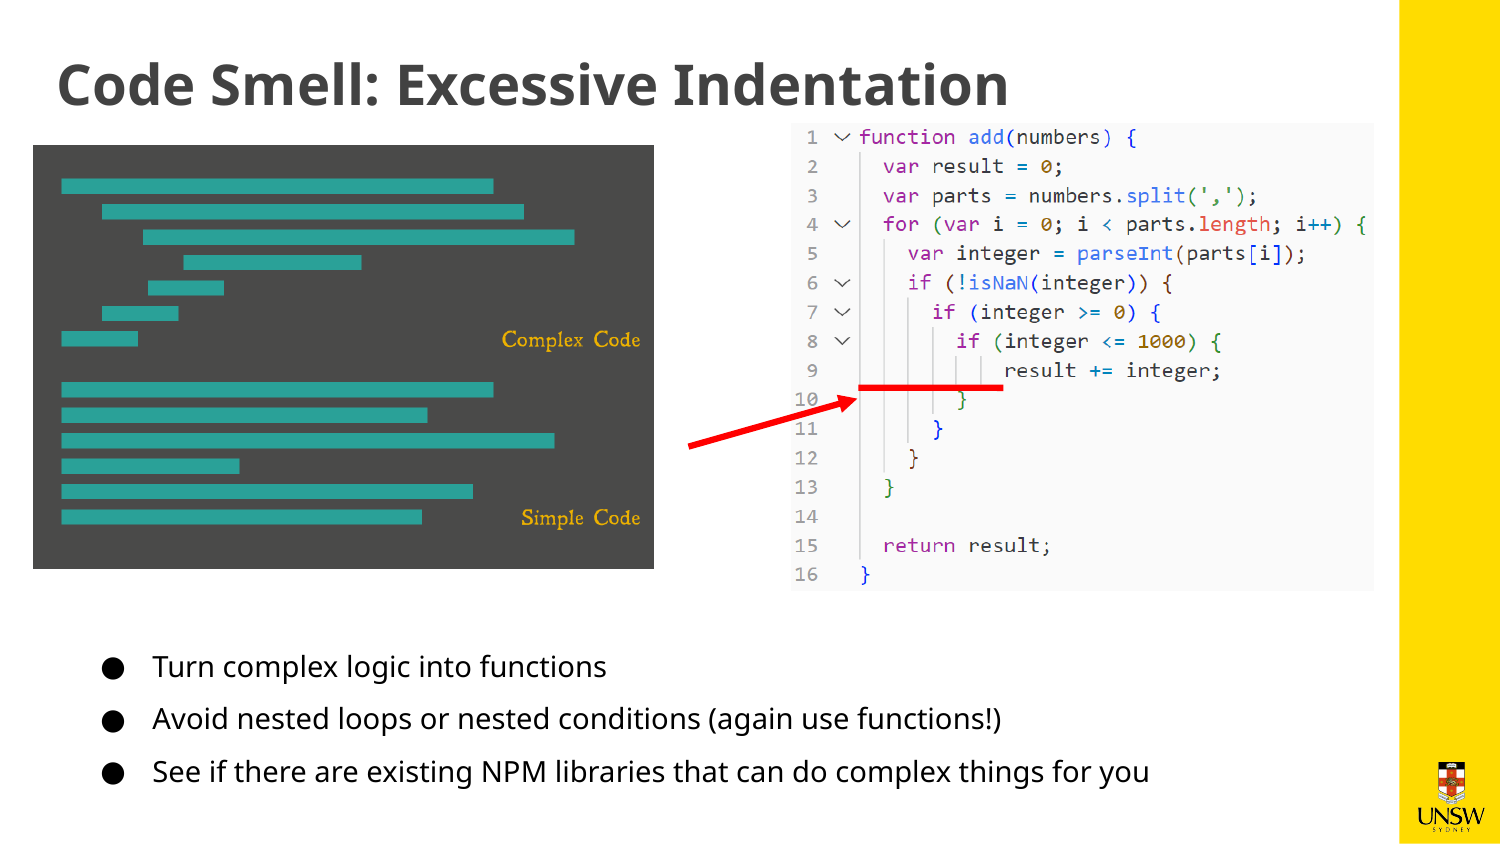

Code Smell: Excessive Indentation
Turn complex logic into functions
Avoid nested loops or nested conditions (again use functions!)
See if there are existing NPM libraries that can do complex things for you